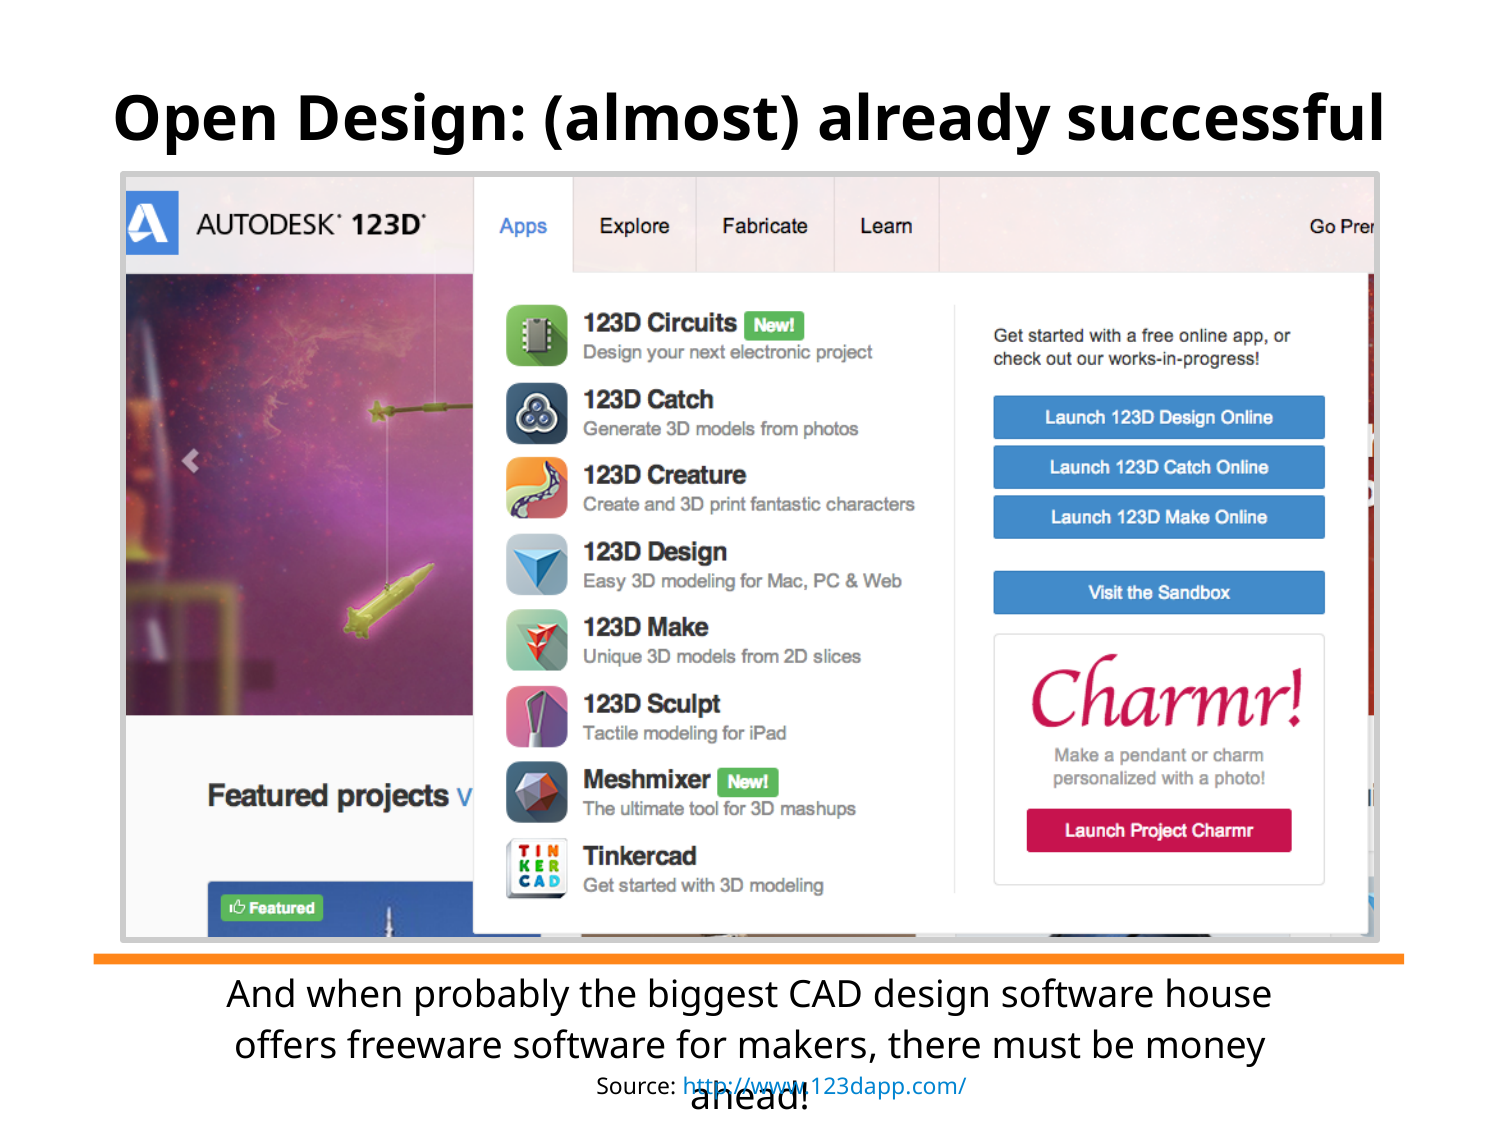

Open Design: (almost) already successful
# Source: http://www.123dapp.com/
And when probably the biggest CAD design software house offers freeware software for makers, there must be money ahead!
Source: http://www.123dapp.com/